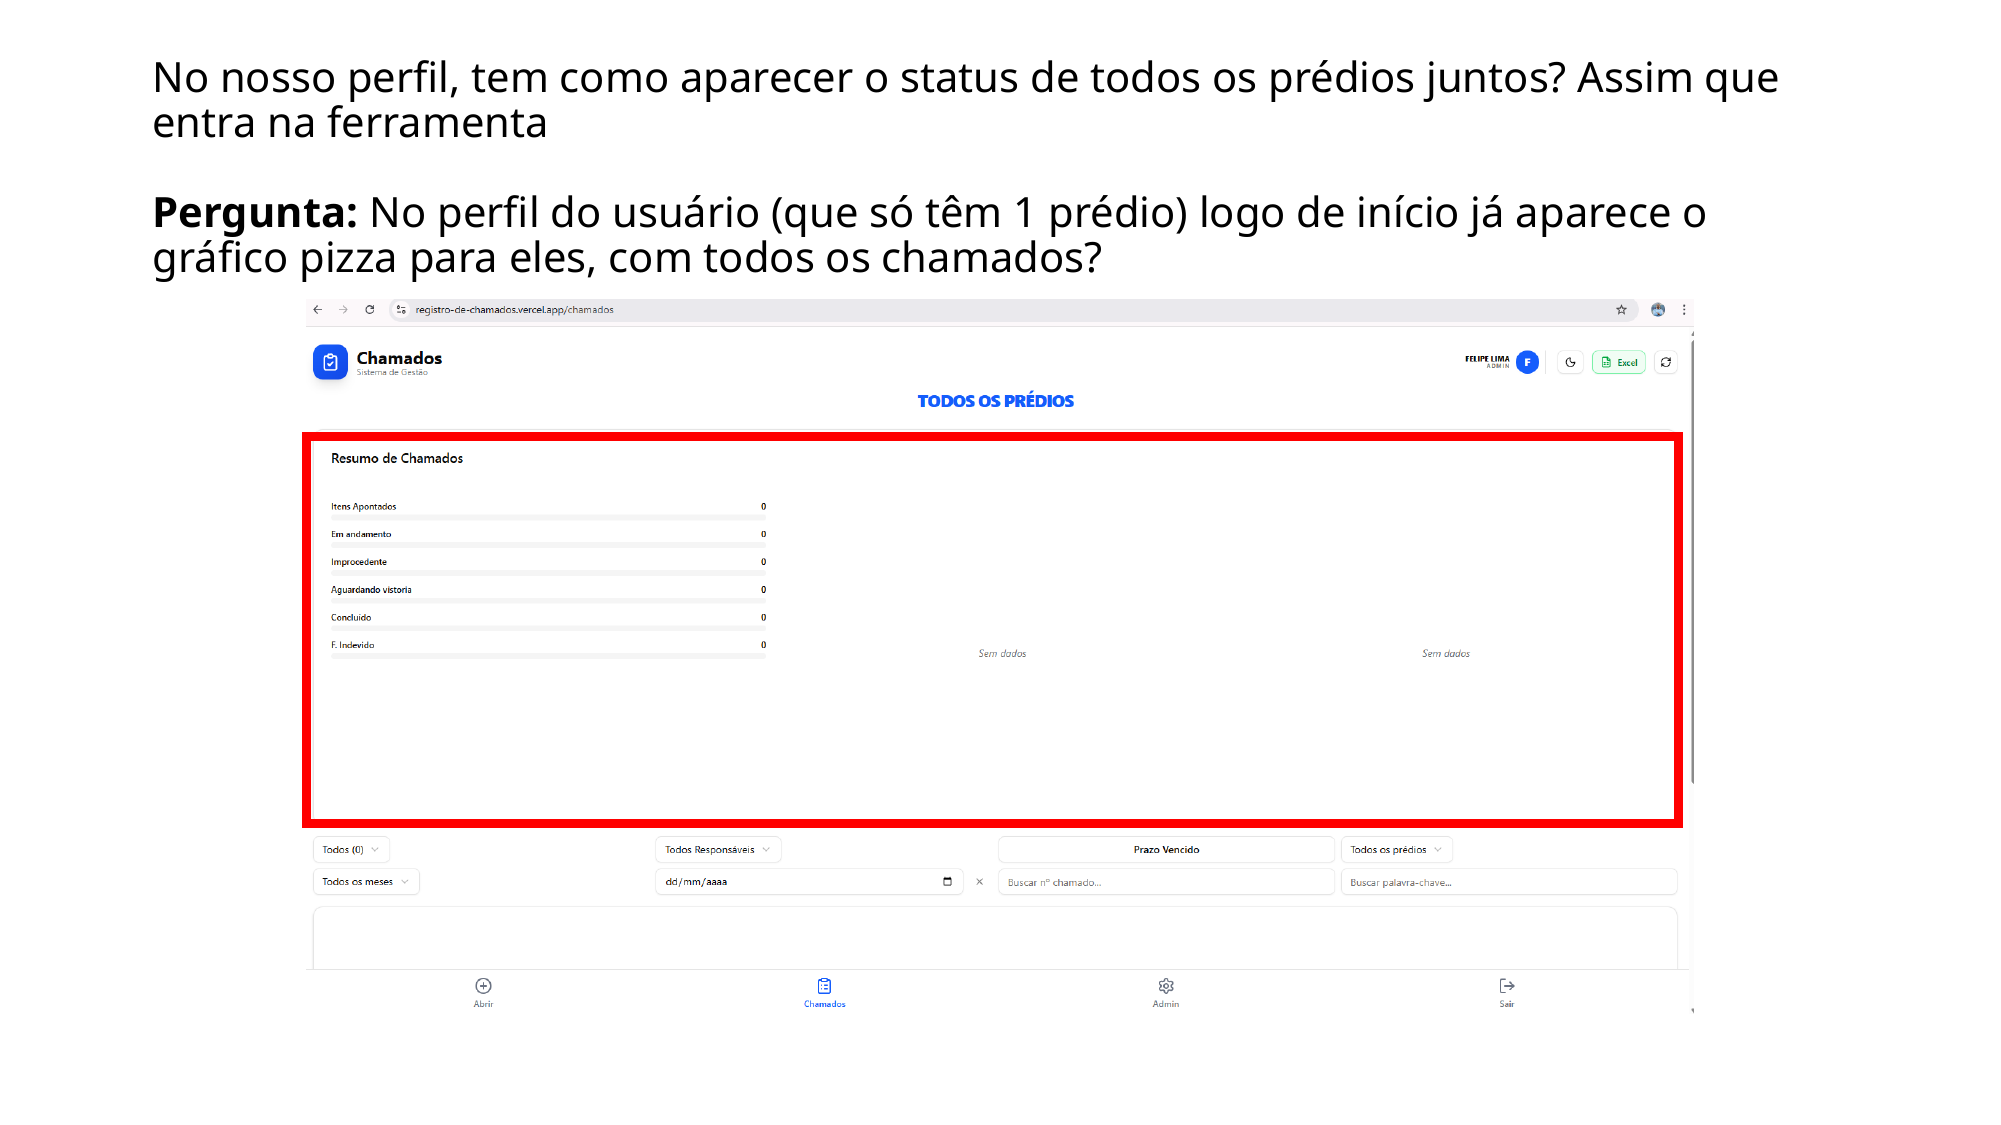

# No nosso perfil, tem como aparecer o status de todos os prédios juntos? Assim que entra na ferramenta Pergunta: No perfil do usuário (que só têm 1 prédio) logo de início já aparece o gráfico pizza para eles, com todos os chamados?